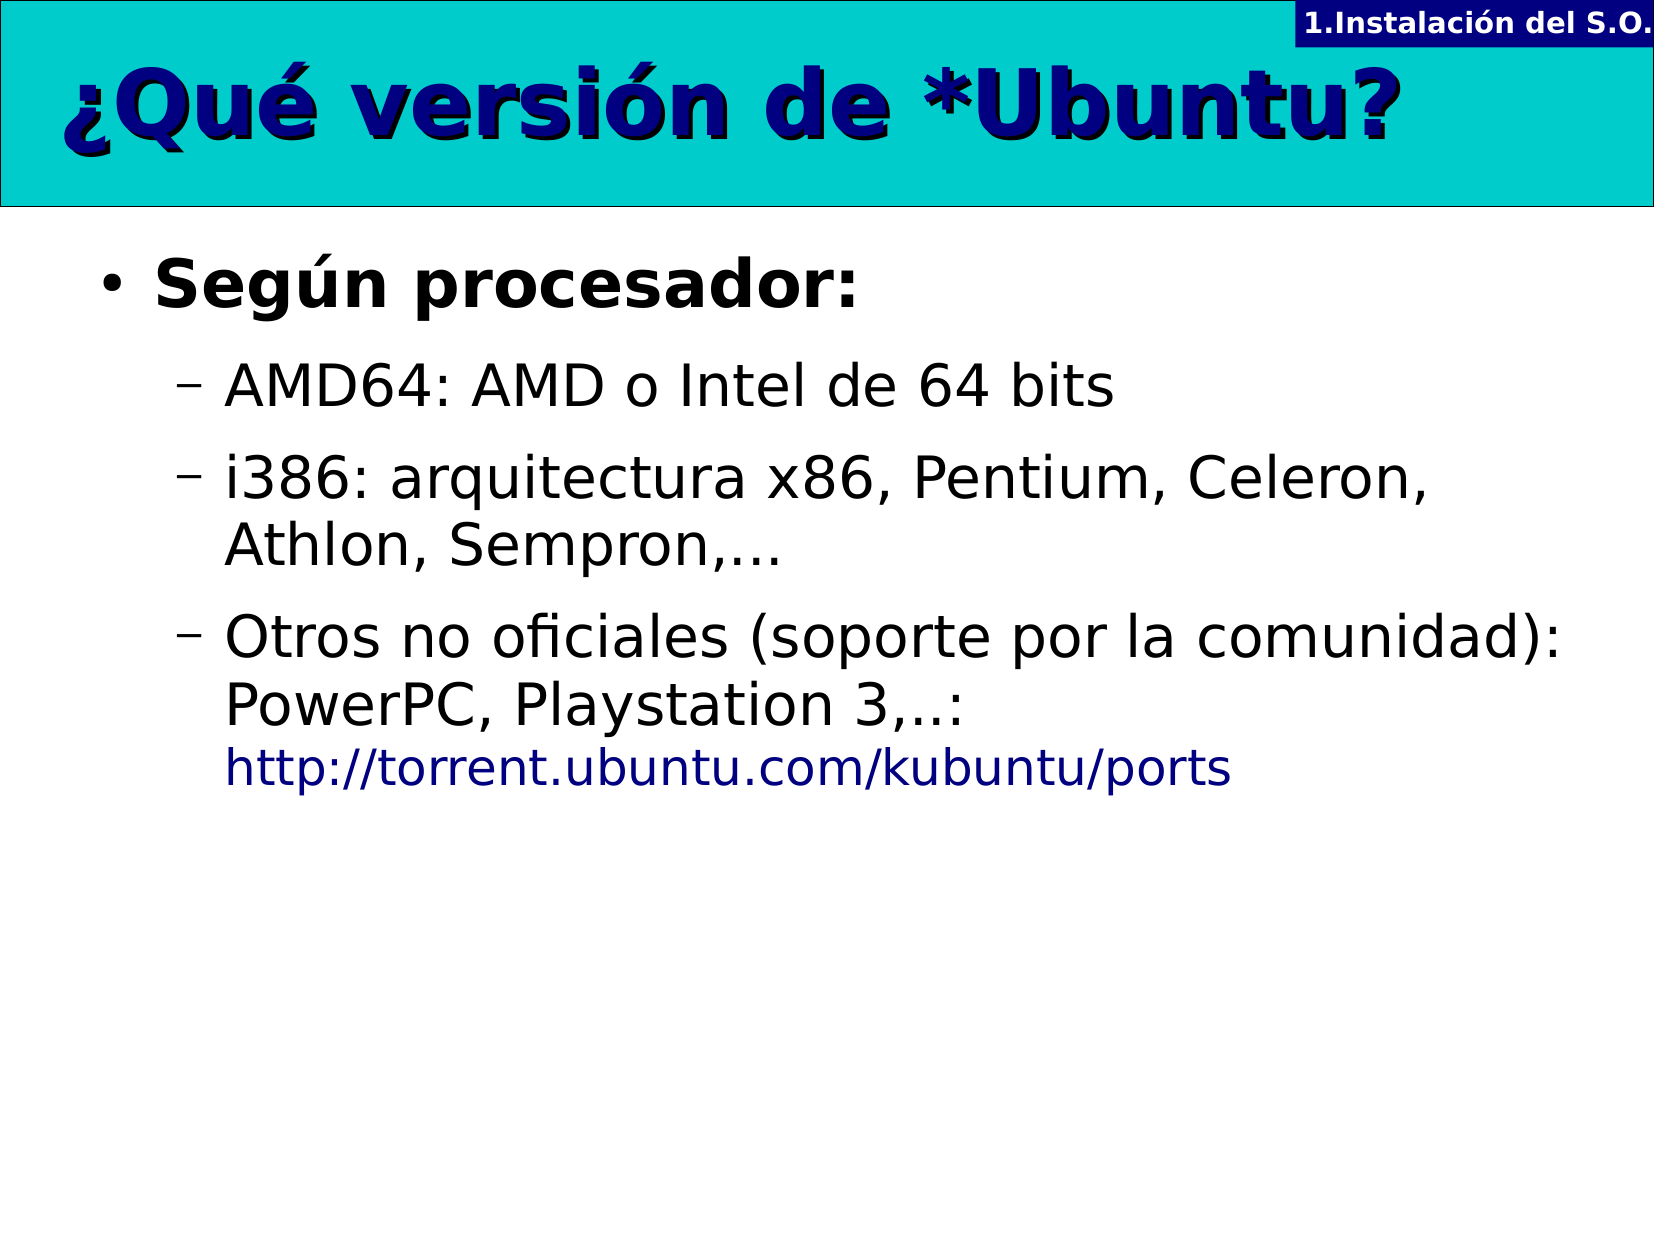

1.Instalación del S.O.
# ¿Qué versión de *Ubuntu?
Según procesador:
AMD64: AMD o Intel de 64 bits
i386: arquitectura x86, Pentium, Celeron, Athlon, Sempron,...
Otros no oficiales (soporte por la comunidad): PowerPC, Playstation 3,..:
http://torrent.ubuntu.com/kubuntu/ports